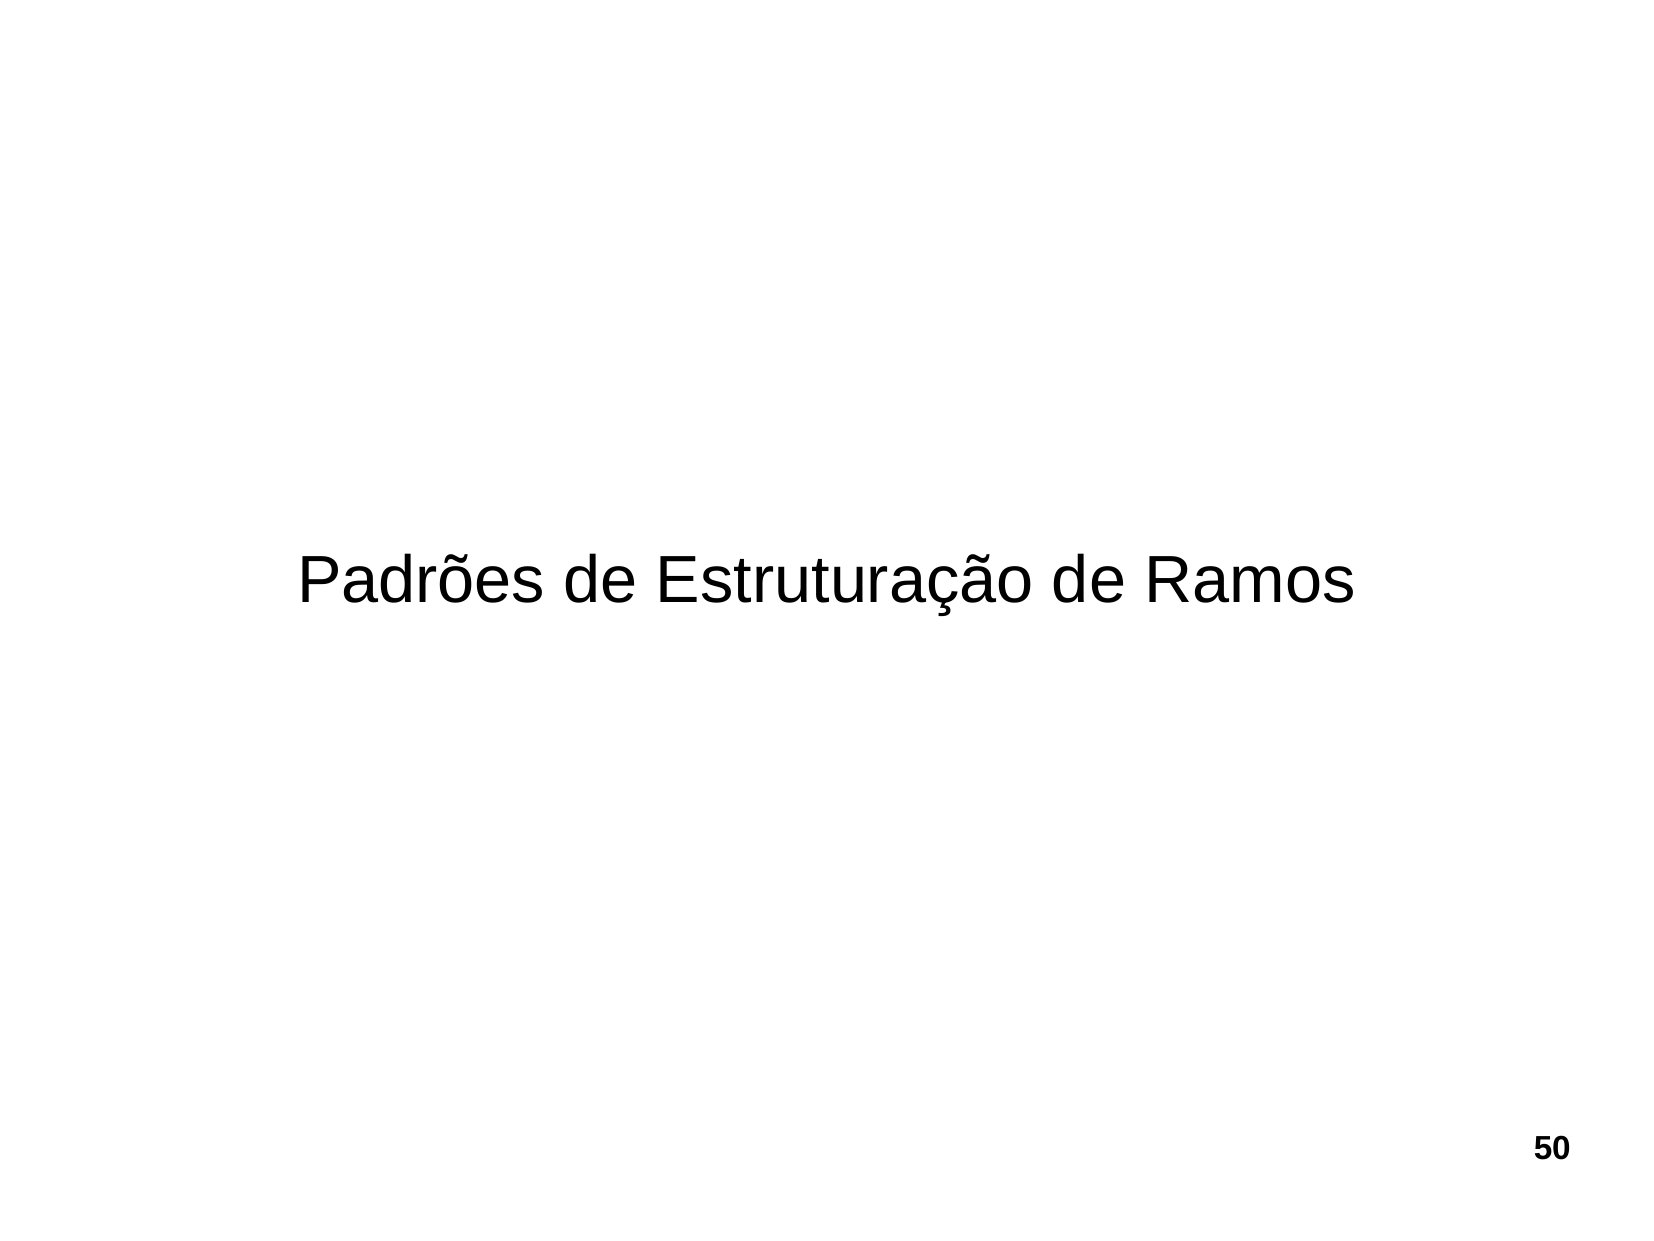

# Padrões de Estruturação de Ramos
50